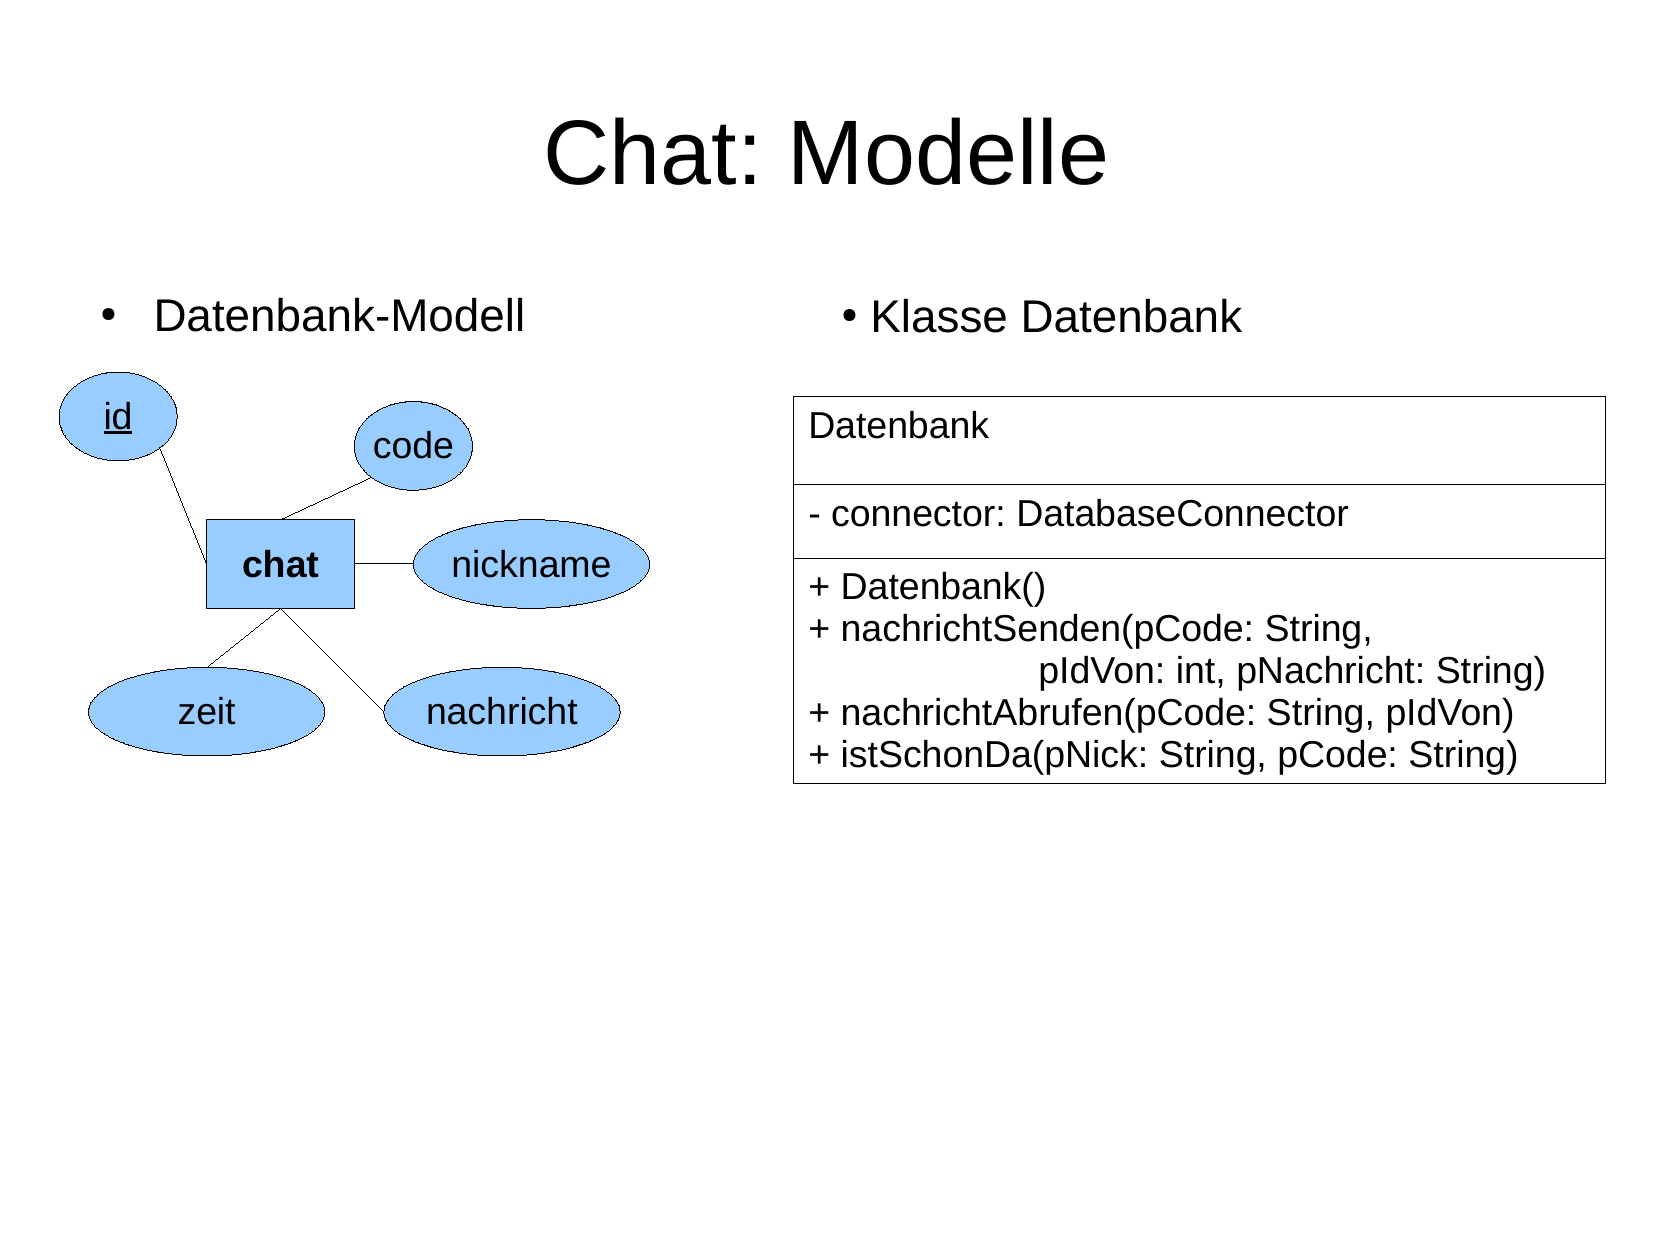

# Chat: Modelle
 Klasse Datenbank
Datenbank-Modell
id
code
chat
nickname
zeit
nachricht
| Datenbank |
| --- |
| - connector: DatabaseConnector |
| + Datenbank() + nachrichtSenden(pCode: String, pIdVon: int, pNachricht: String) + nachrichtAbrufen(pCode: String, pIdVon) + istSchonDa(pNick: String, pCode: String) |